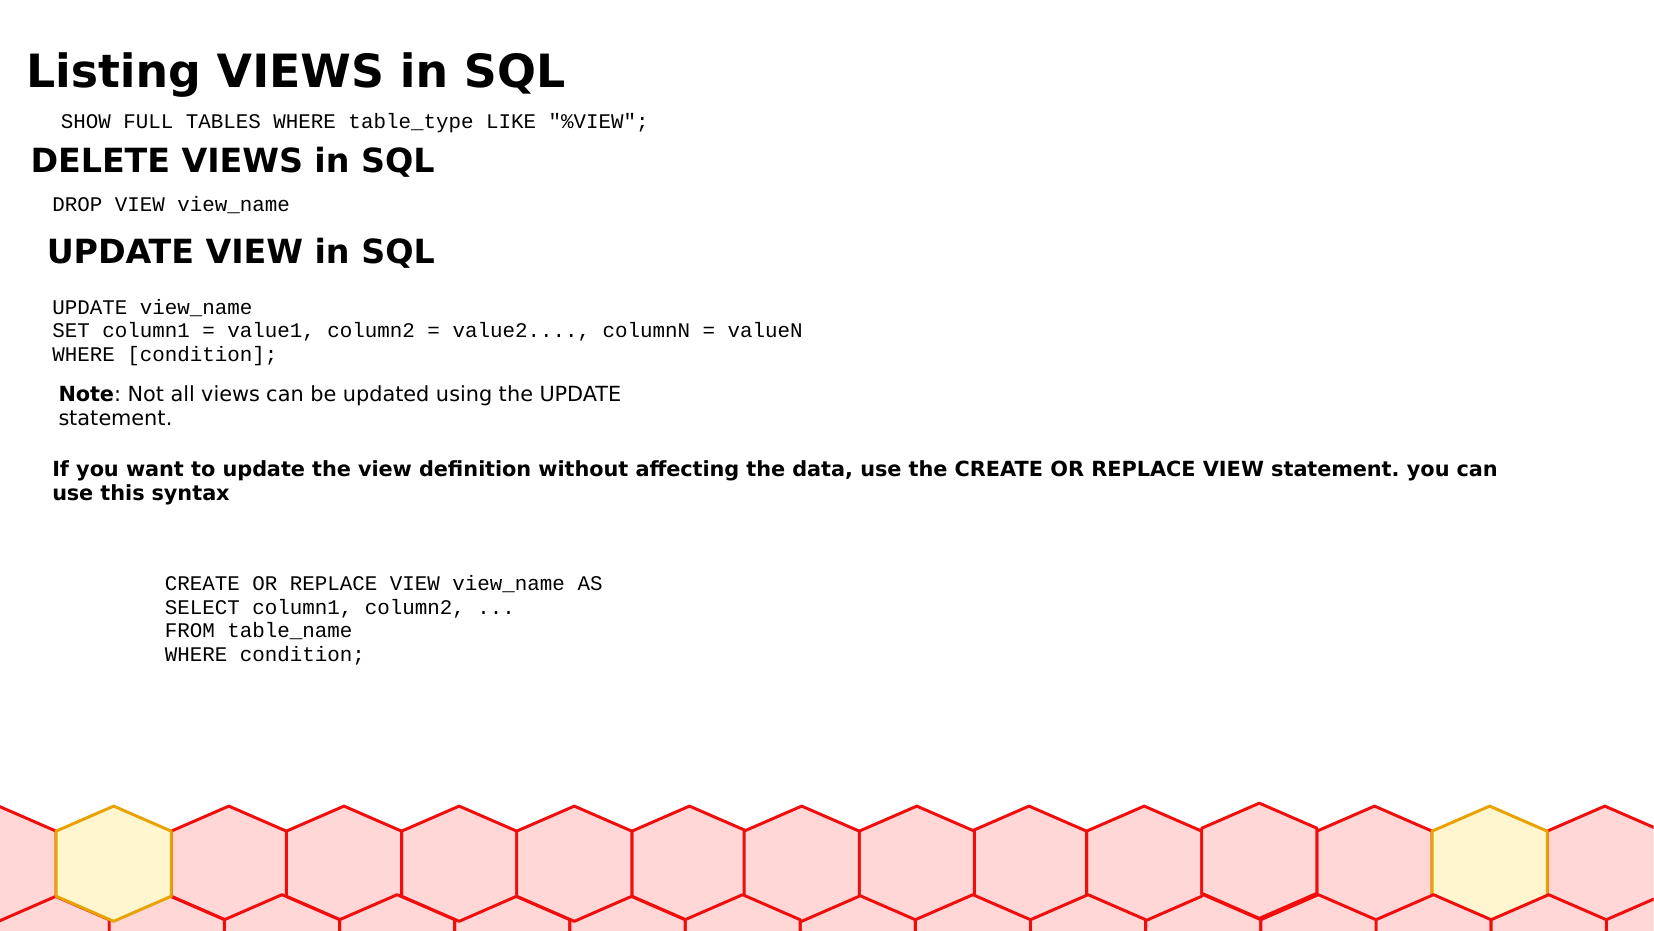

Listing VIEWS in SQL
SHOW FULL TABLES WHERE table_type LIKE "%VIEW";
DELETE VIEWS in SQL
DROP VIEW view_name
UPDATE VIEW in SQL
UPDATE view_name
SET column1 = value1, column2 = value2...., columnN = valueN
WHERE [condition];
Note: Not all views can be updated using the UPDATE statement.
If you want to update the view definition without affecting the data, use the CREATE OR REPLACE VIEW statement. you can use this syntax
CREATE OR REPLACE VIEW view_name AS
SELECT column1, column2, ...
FROM table_name
WHERE condition;